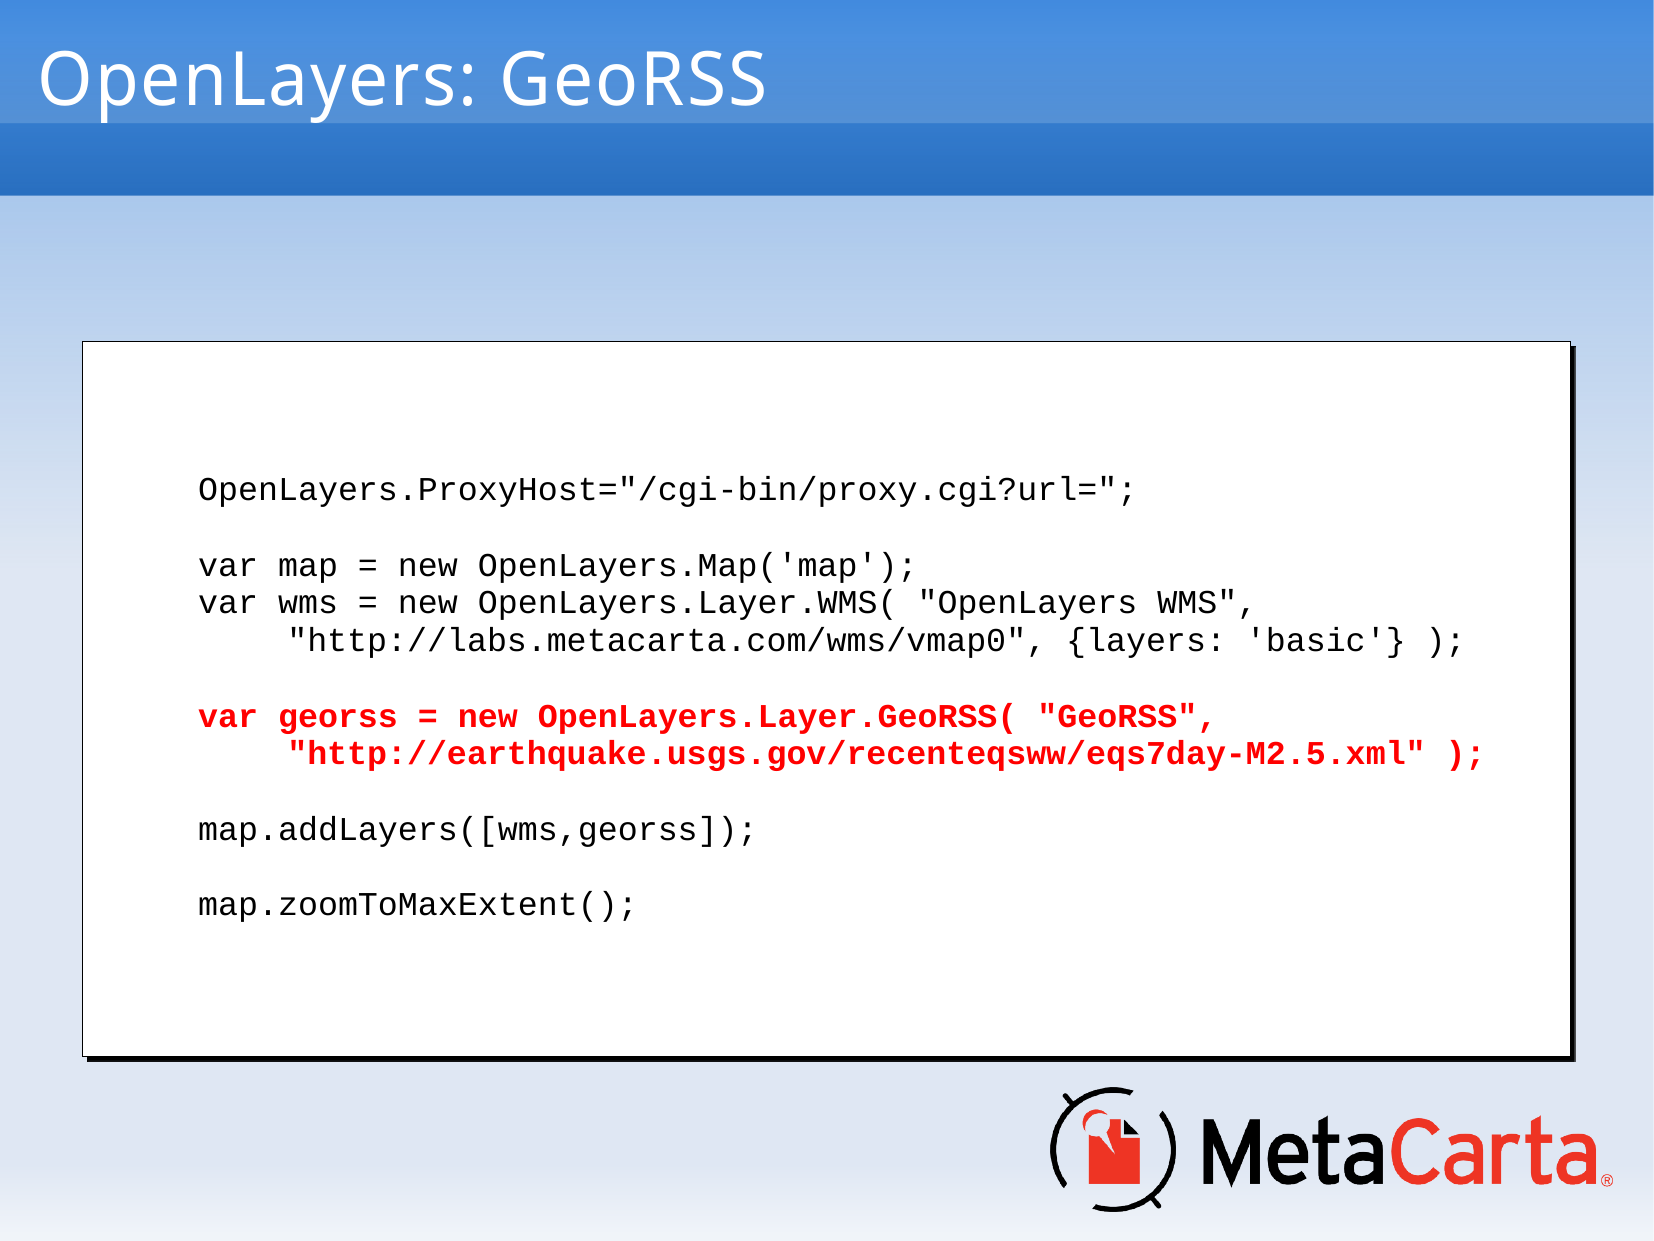

# OpenLayers: GeoRSS
 OpenLayers.ProxyHost="/cgi-bin/proxy.cgi?url=";
 var map = new OpenLayers.Map('map');
 var wms = new OpenLayers.Layer.WMS( "OpenLayers WMS",
	 "http://labs.metacarta.com/wms/vmap0", {layers: 'basic'} );
 var georss = new OpenLayers.Layer.GeoRSS( "GeoRSS",
	 "http://earthquake.usgs.gov/recenteqsww/eqs7day-M2.5.xml" );
 map.addLayers([wms,georss]);
 map.zoomToMaxExtent();